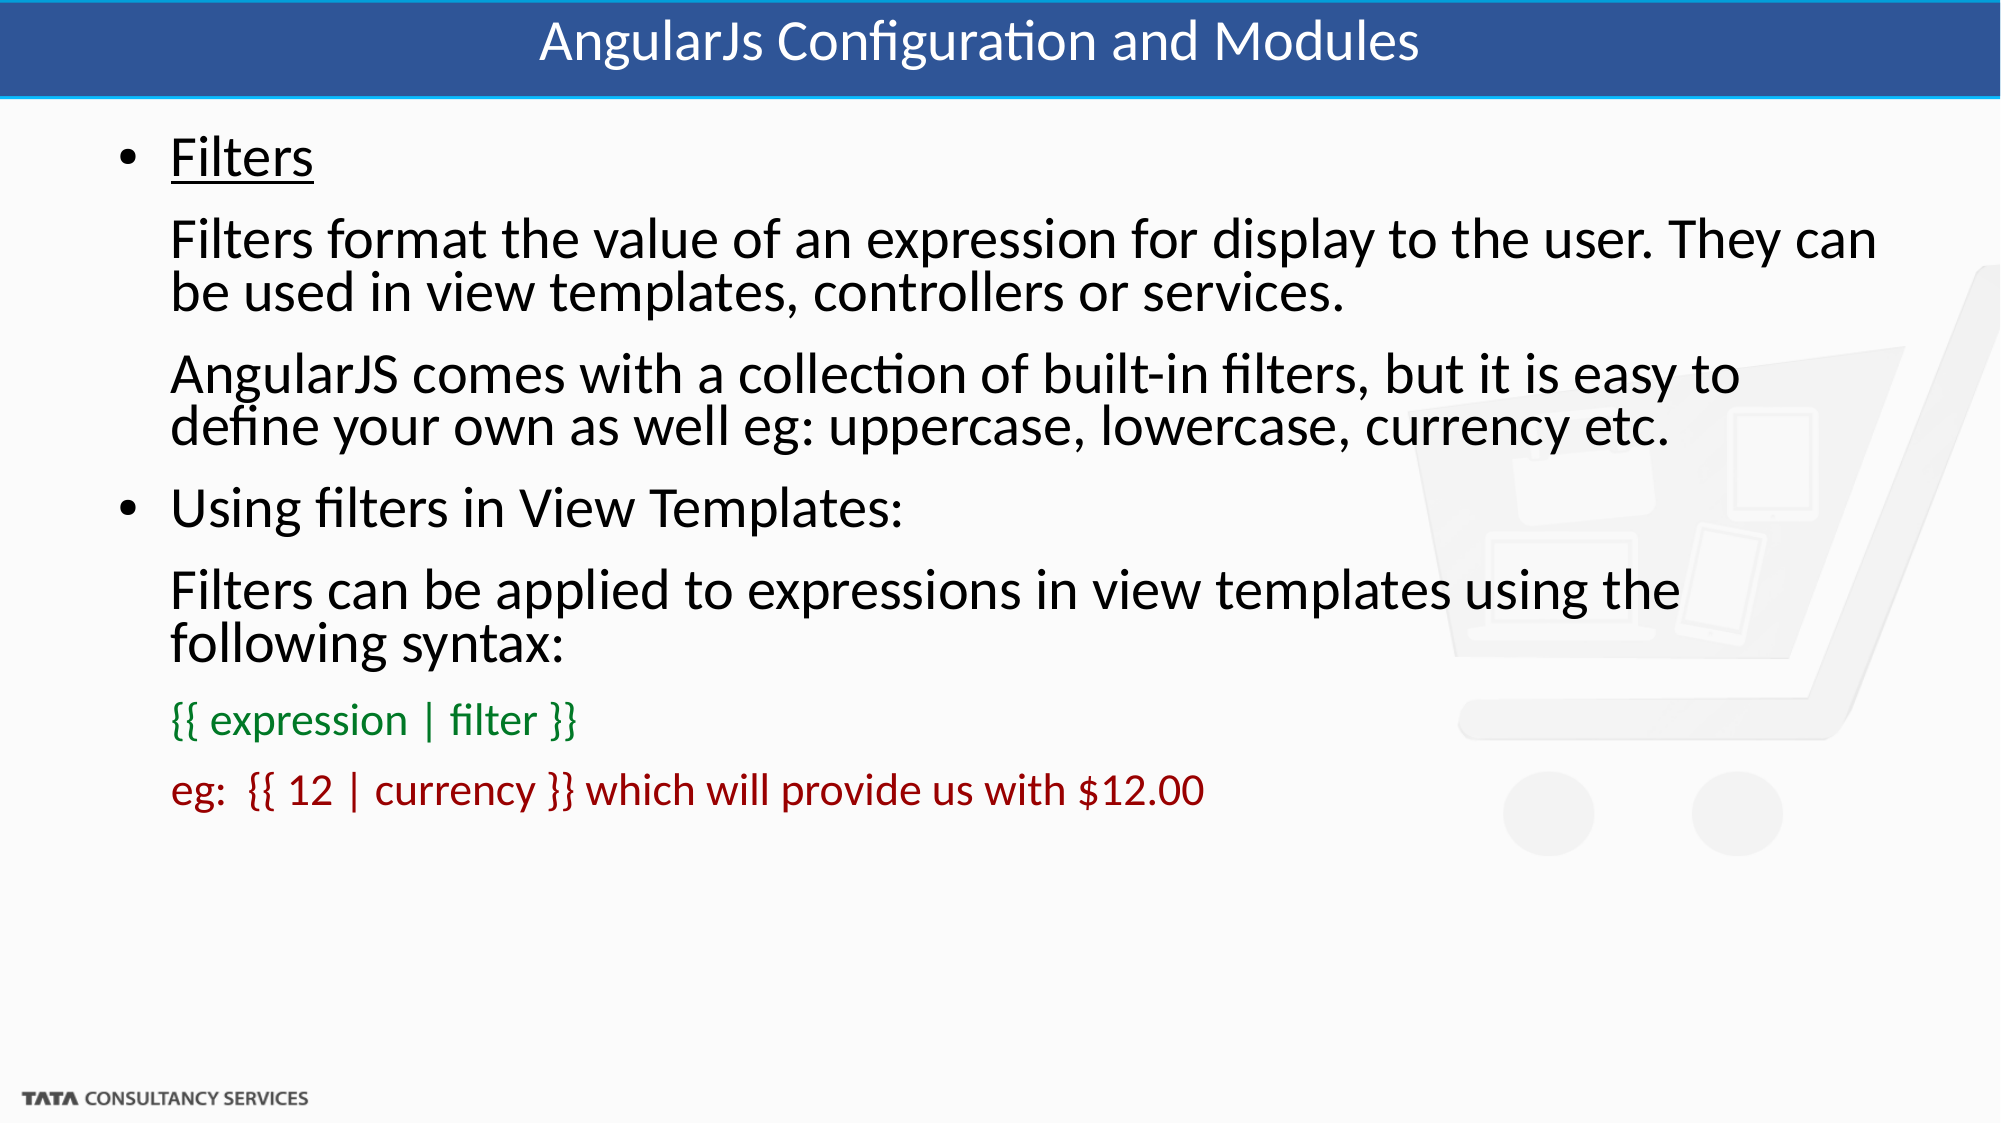

# AngularJs Configuration and Modules
Filters
Filters format the value of an expression for display to the user. They can be used in view templates, controllers or services.
AngularJS comes with a collection of built-in filters, but it is easy to define your own as well eg: uppercase, lowercase, currency etc.
Using filters in View Templates:
Filters can be applied to expressions in view templates using the following syntax:
{{ expression | filter }}
eg: {{ 12 | currency }} which will provide us with $12.00